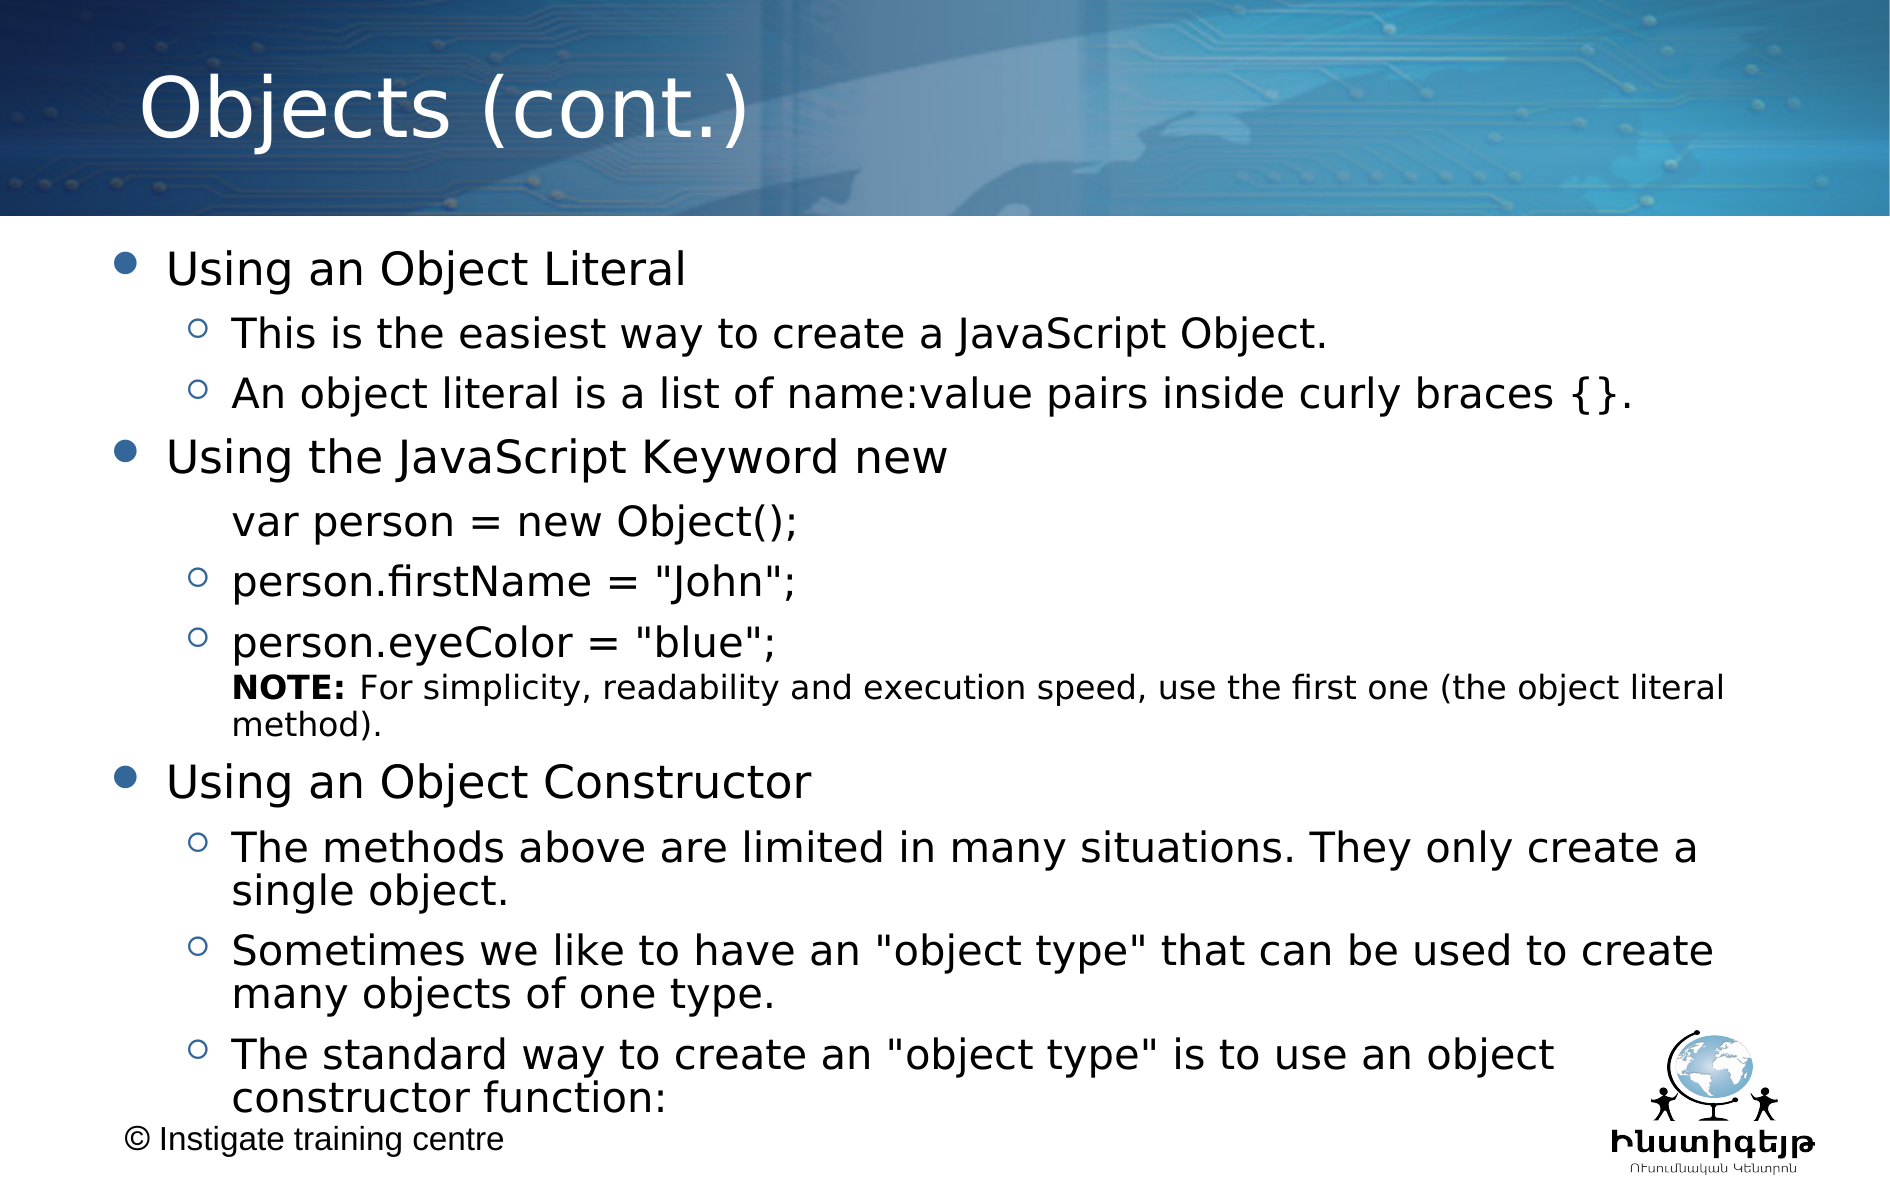

Objects (cont.)
# Using an Object Literal
This is the easiest way to create a JavaScript Object.
An object literal is a list of name:value pairs inside curly braces {}.
Using the JavaScript Keyword new
var person = new Object();
person.firstName = "John";
person.eyeColor = "blue";
NOTE: For simplicity, readability and execution speed, use the first one (the object literal method).
Using an Object Constructor
The methods above are limited in many situations. They only create a single object.
Sometimes we like to have an "object type" that can be used to create many objects of one type.
The standard way to create an "object type" is to use an object constructor function: